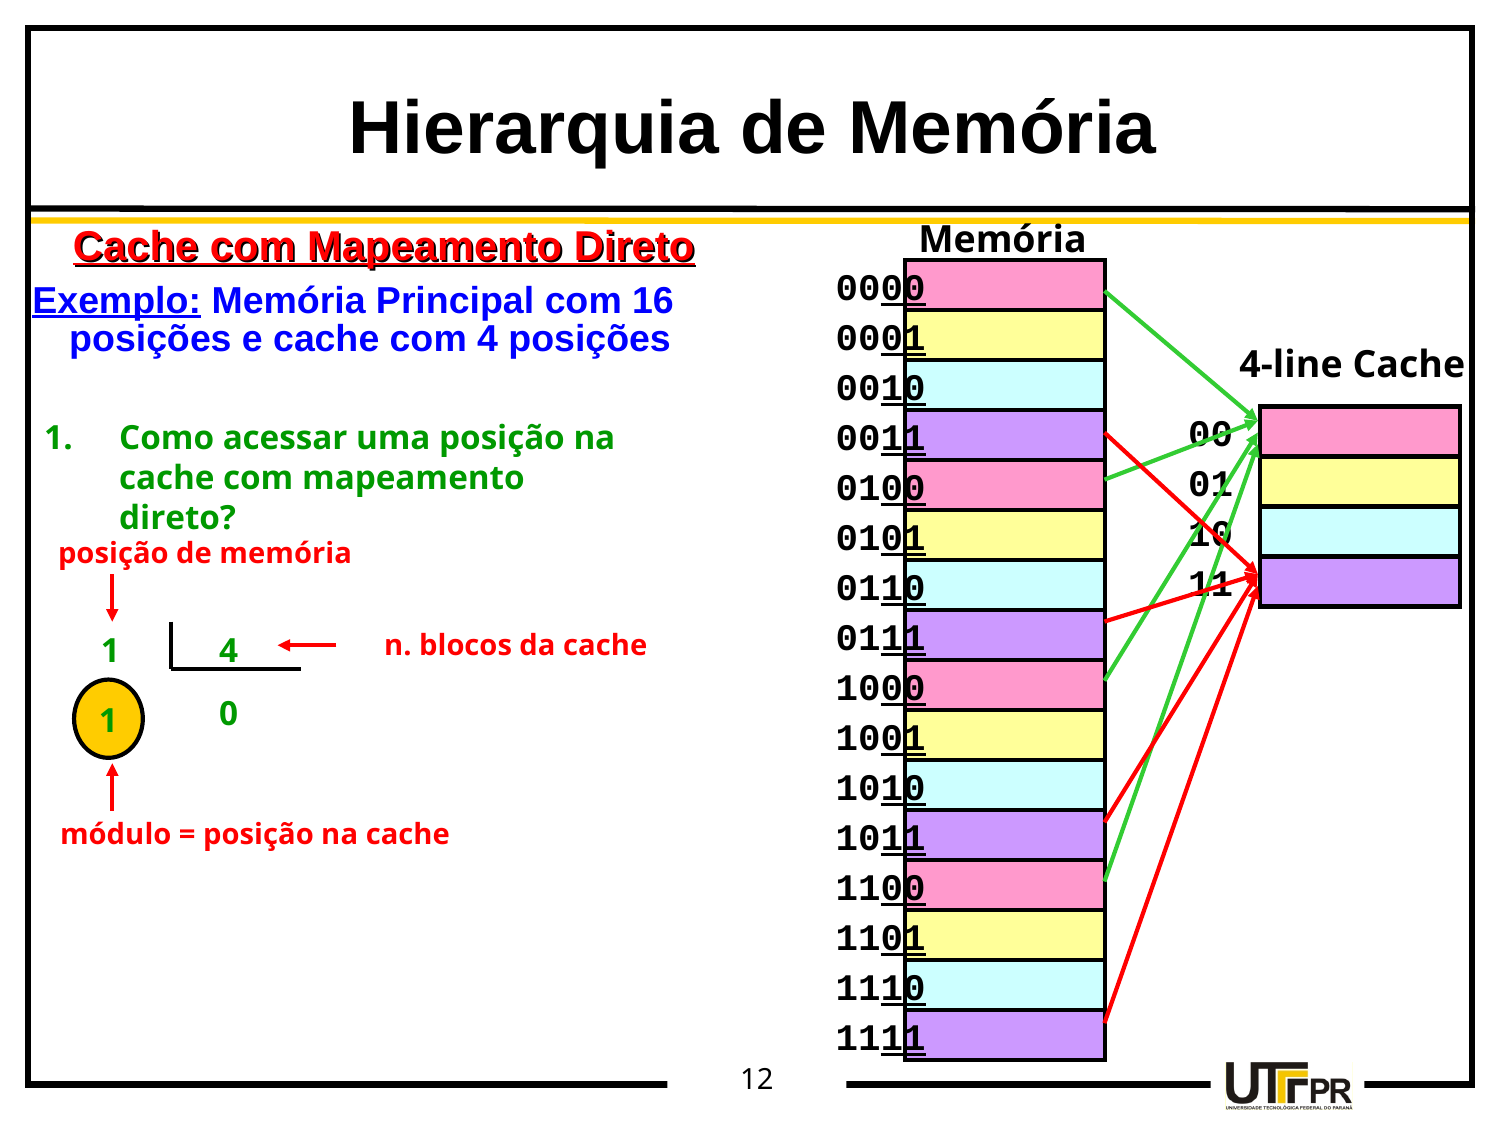

Hierarquia de Memória
Memória
# Cache com Mapeamento Direto
Exemplo: Memória Principal com 16 posições e cache com 4 posições
0000
0001
4-line Cache
0010
00
Como acessar uma posição na cache com mapeamento direto?
0011
01
0100
10
0101
posição de memória
11
0110
0111
n. blocos da cache
1
4
1000
1
0
1001
1010
módulo = posição na cache
1011
1100
1101
1110
1111